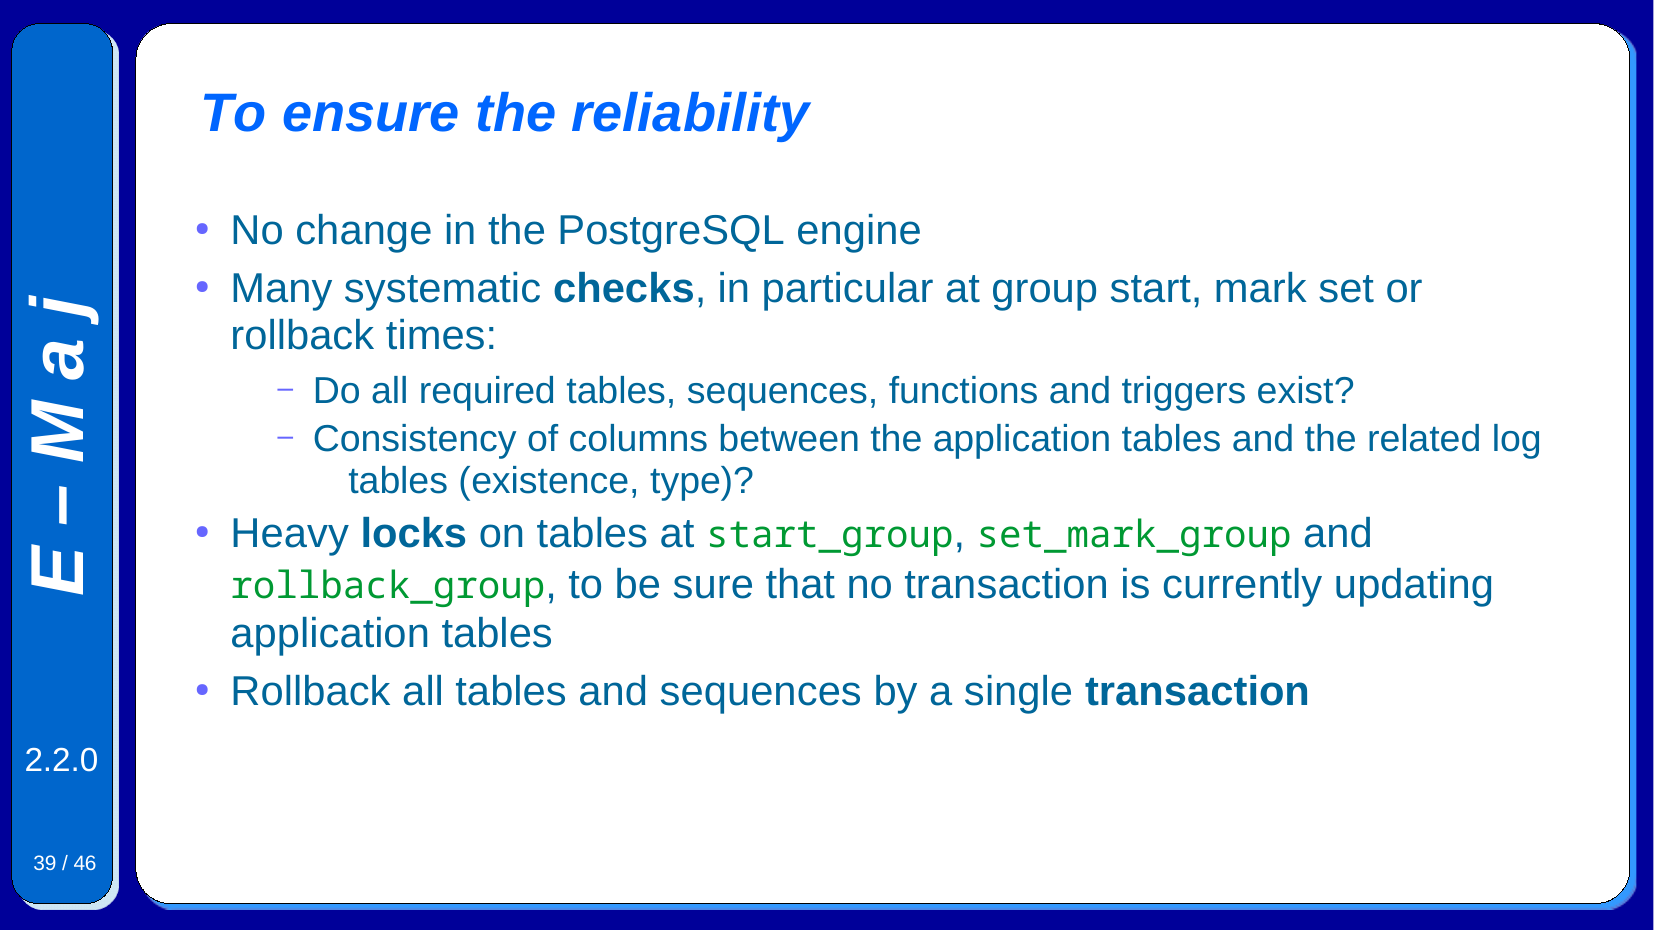

# To ensure the reliability
No change in the PostgreSQL engine
Many systematic checks, in particular at group start, mark set or rollback times:
Do all required tables, sequences, functions and triggers exist?
Consistency of columns between the application tables and the related log tables (existence, type)?
Heavy locks on tables at start_group, set_mark_group and rollback_group, to be sure that no transaction is currently updating application tables
Rollback all tables and sequences by a single transaction